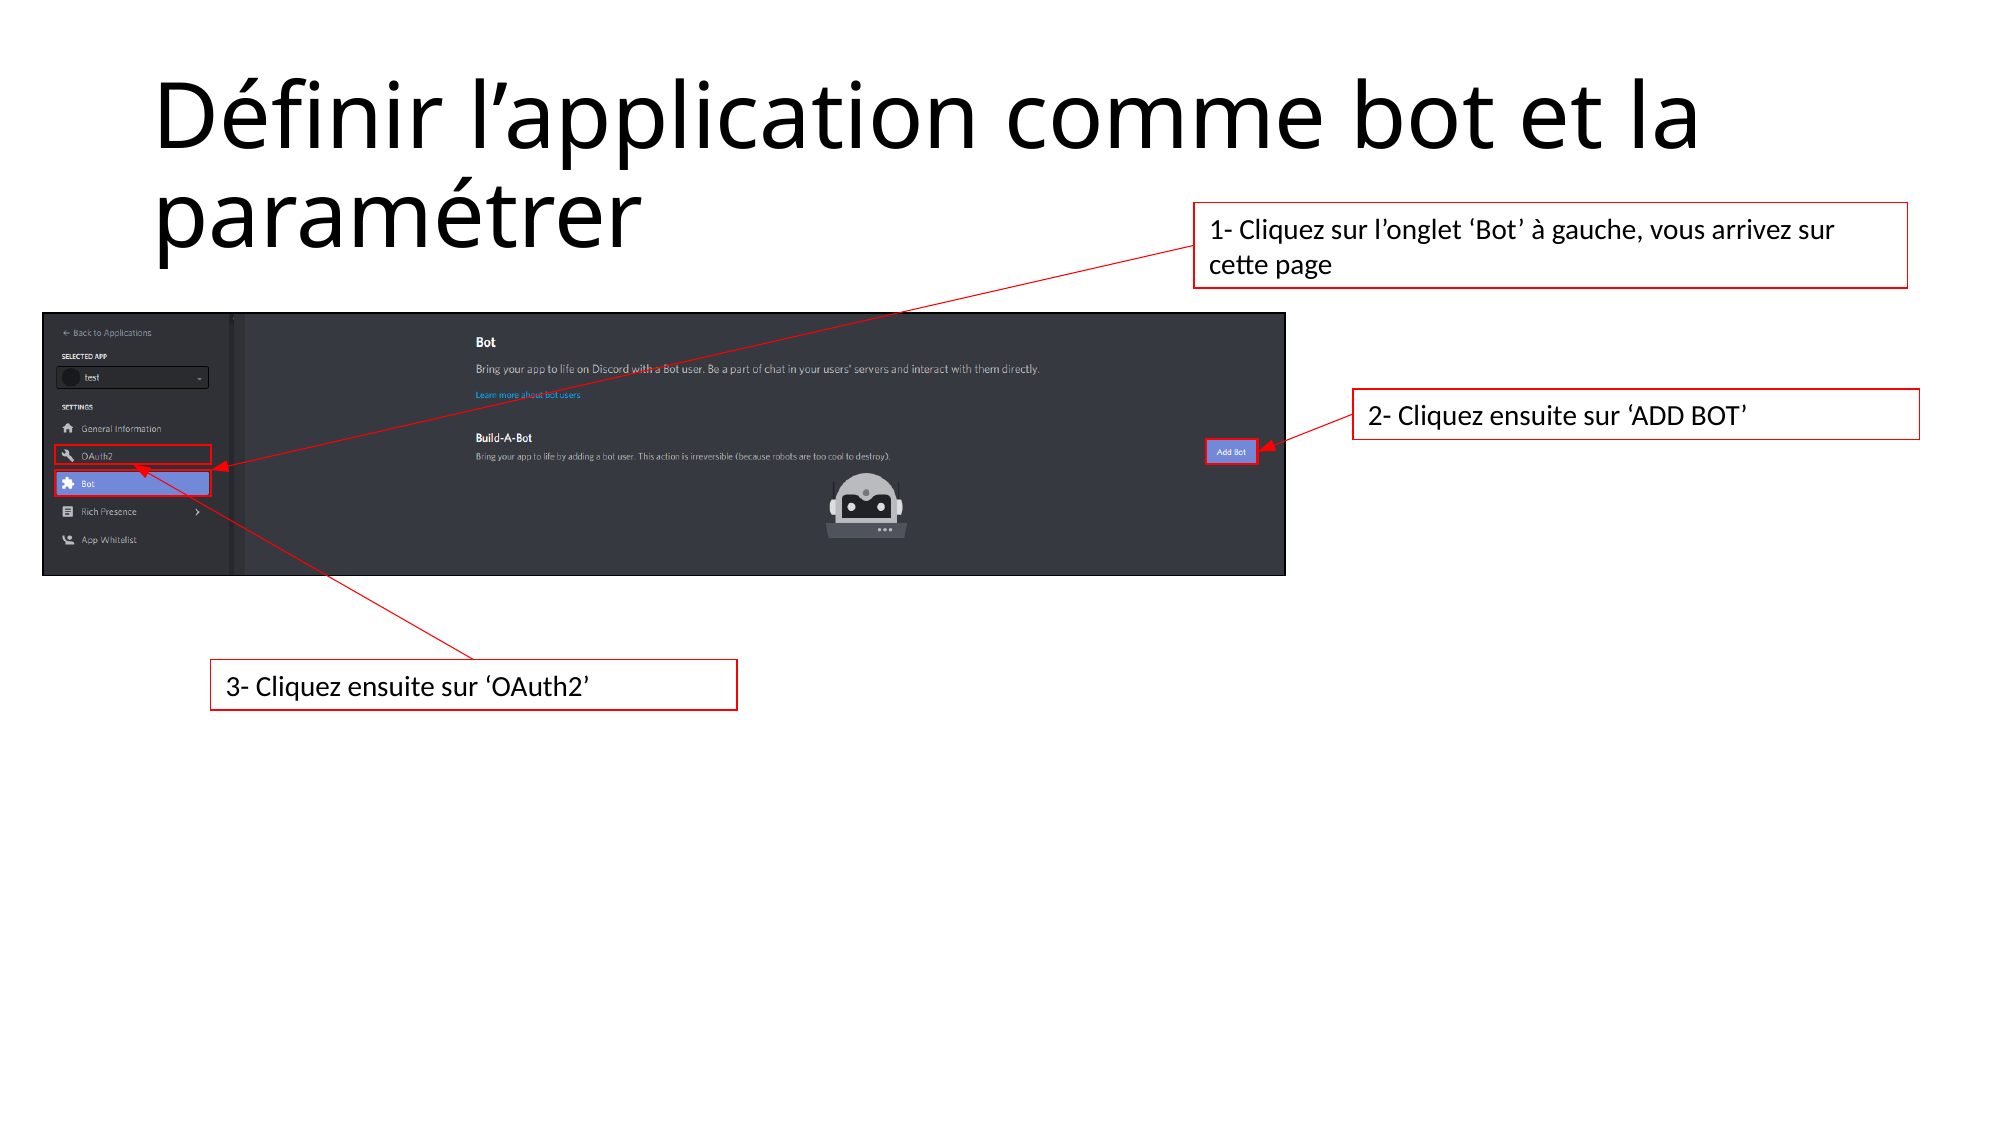

# Définir l’application comme bot et la paramétrer
1- Cliquez sur l’onglet ‘Bot’ à gauche, vous arrivez sur cette page
2- Cliquez ensuite sur ‘ADD BOT’
3- Cliquez ensuite sur ‘OAuth2’